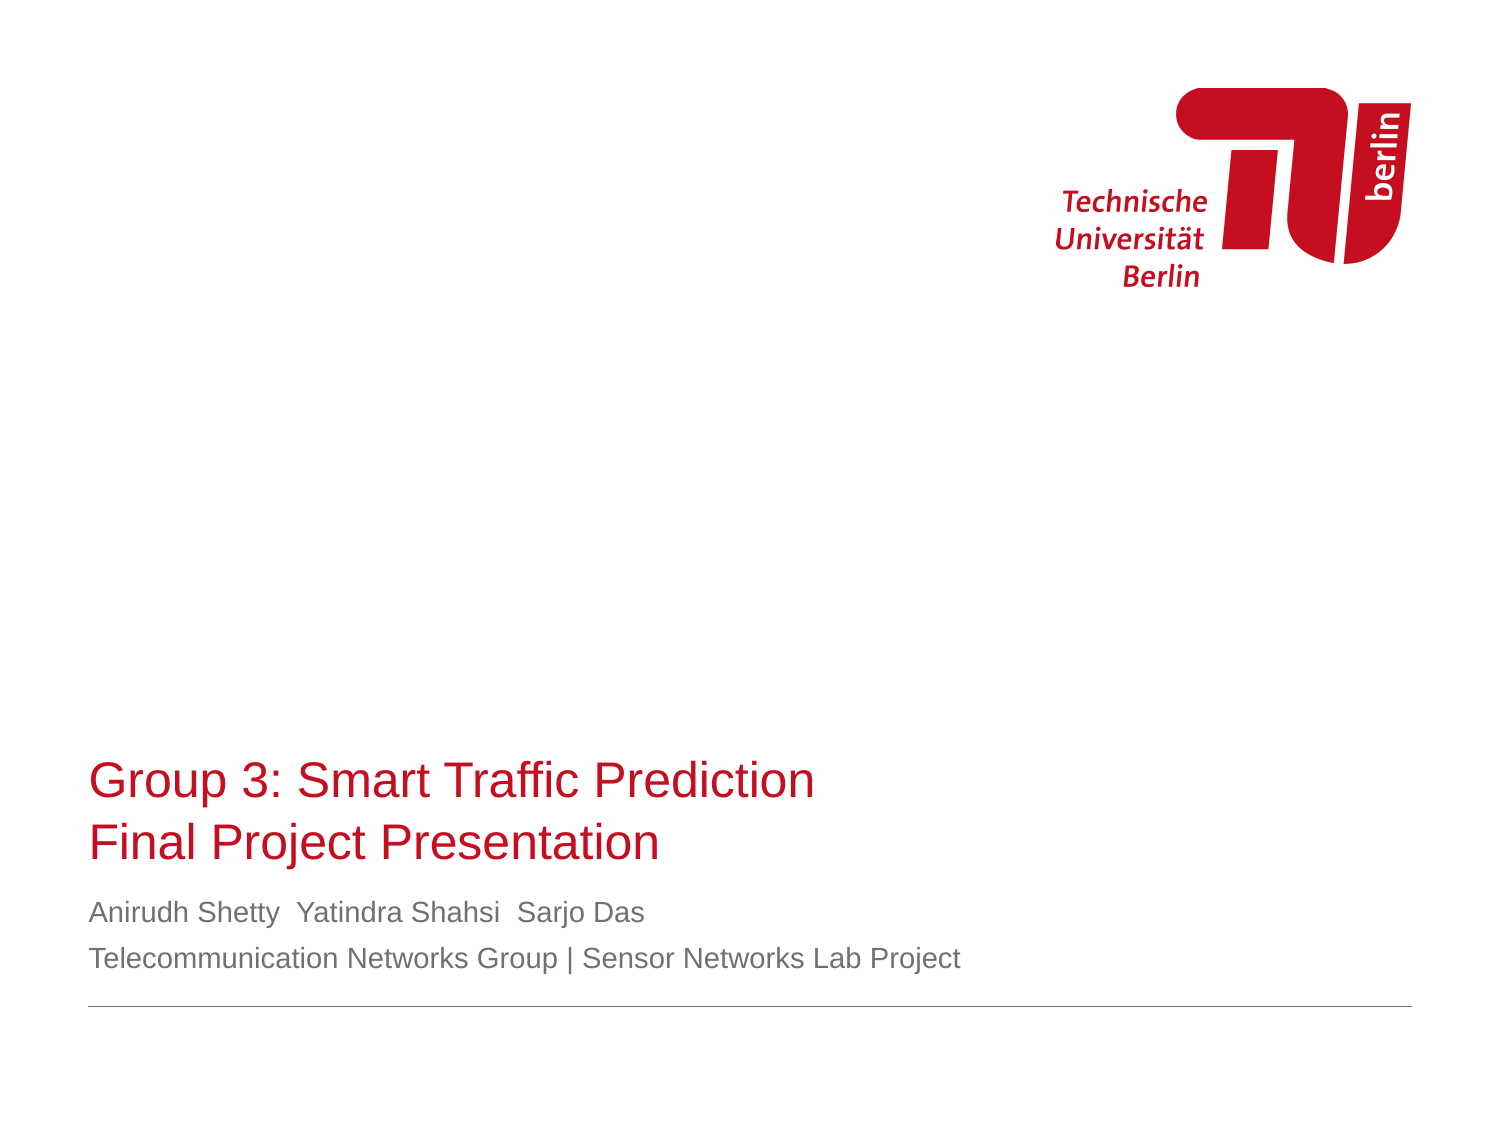

# Group 3: Smart Traffic Prediction Final Project Presentation
Anirudh Shetty Yatindra Shahsi Sarjo Das
Telecommunication Networks Group | Sensor Networks Lab Project